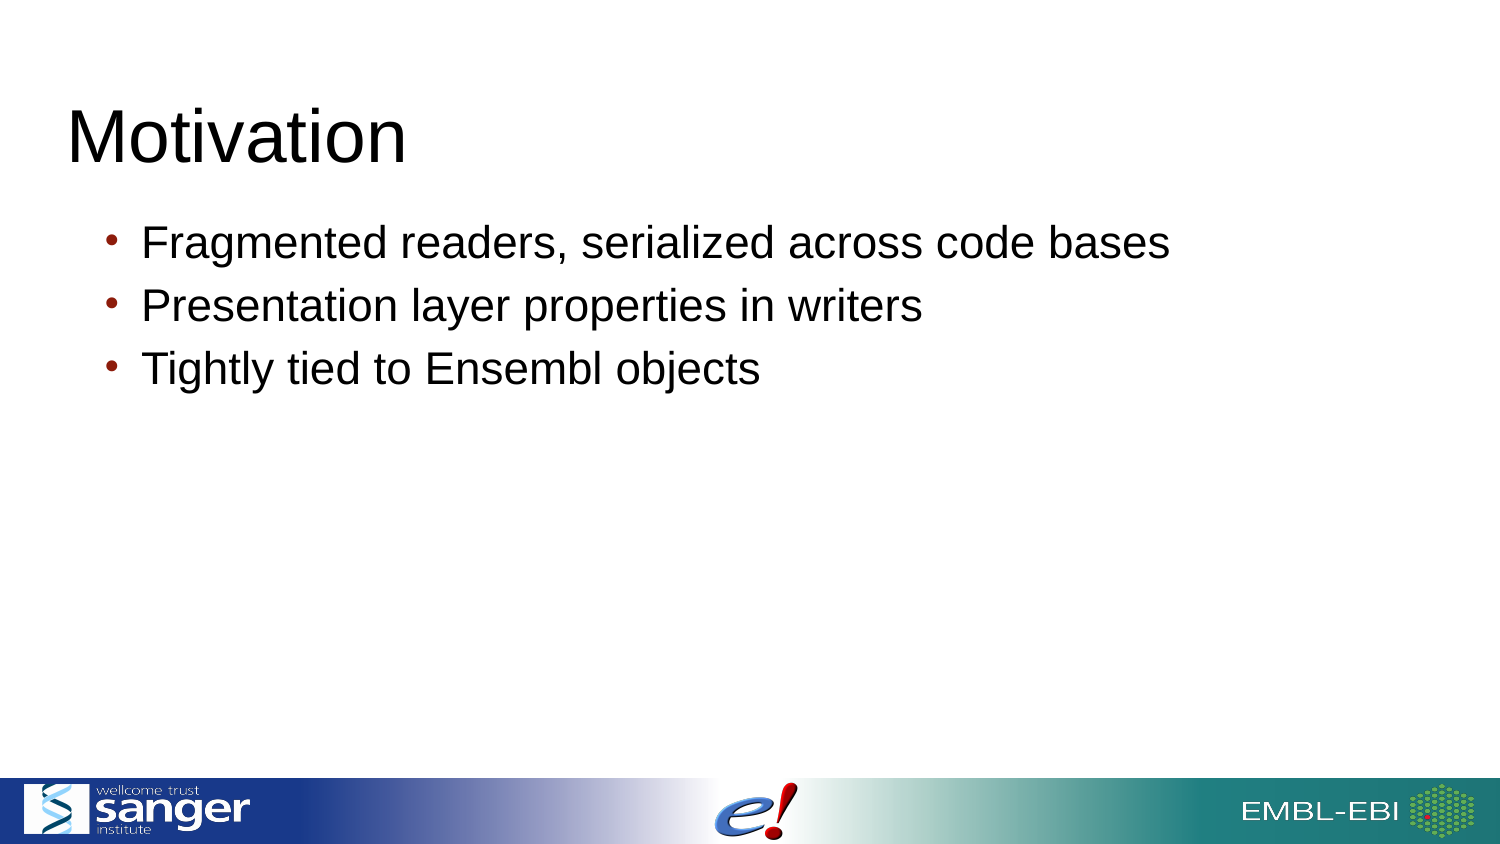

# Motivation
Fragmented readers, serialized across code bases
Presentation layer properties in writers
Tightly tied to Ensembl objects